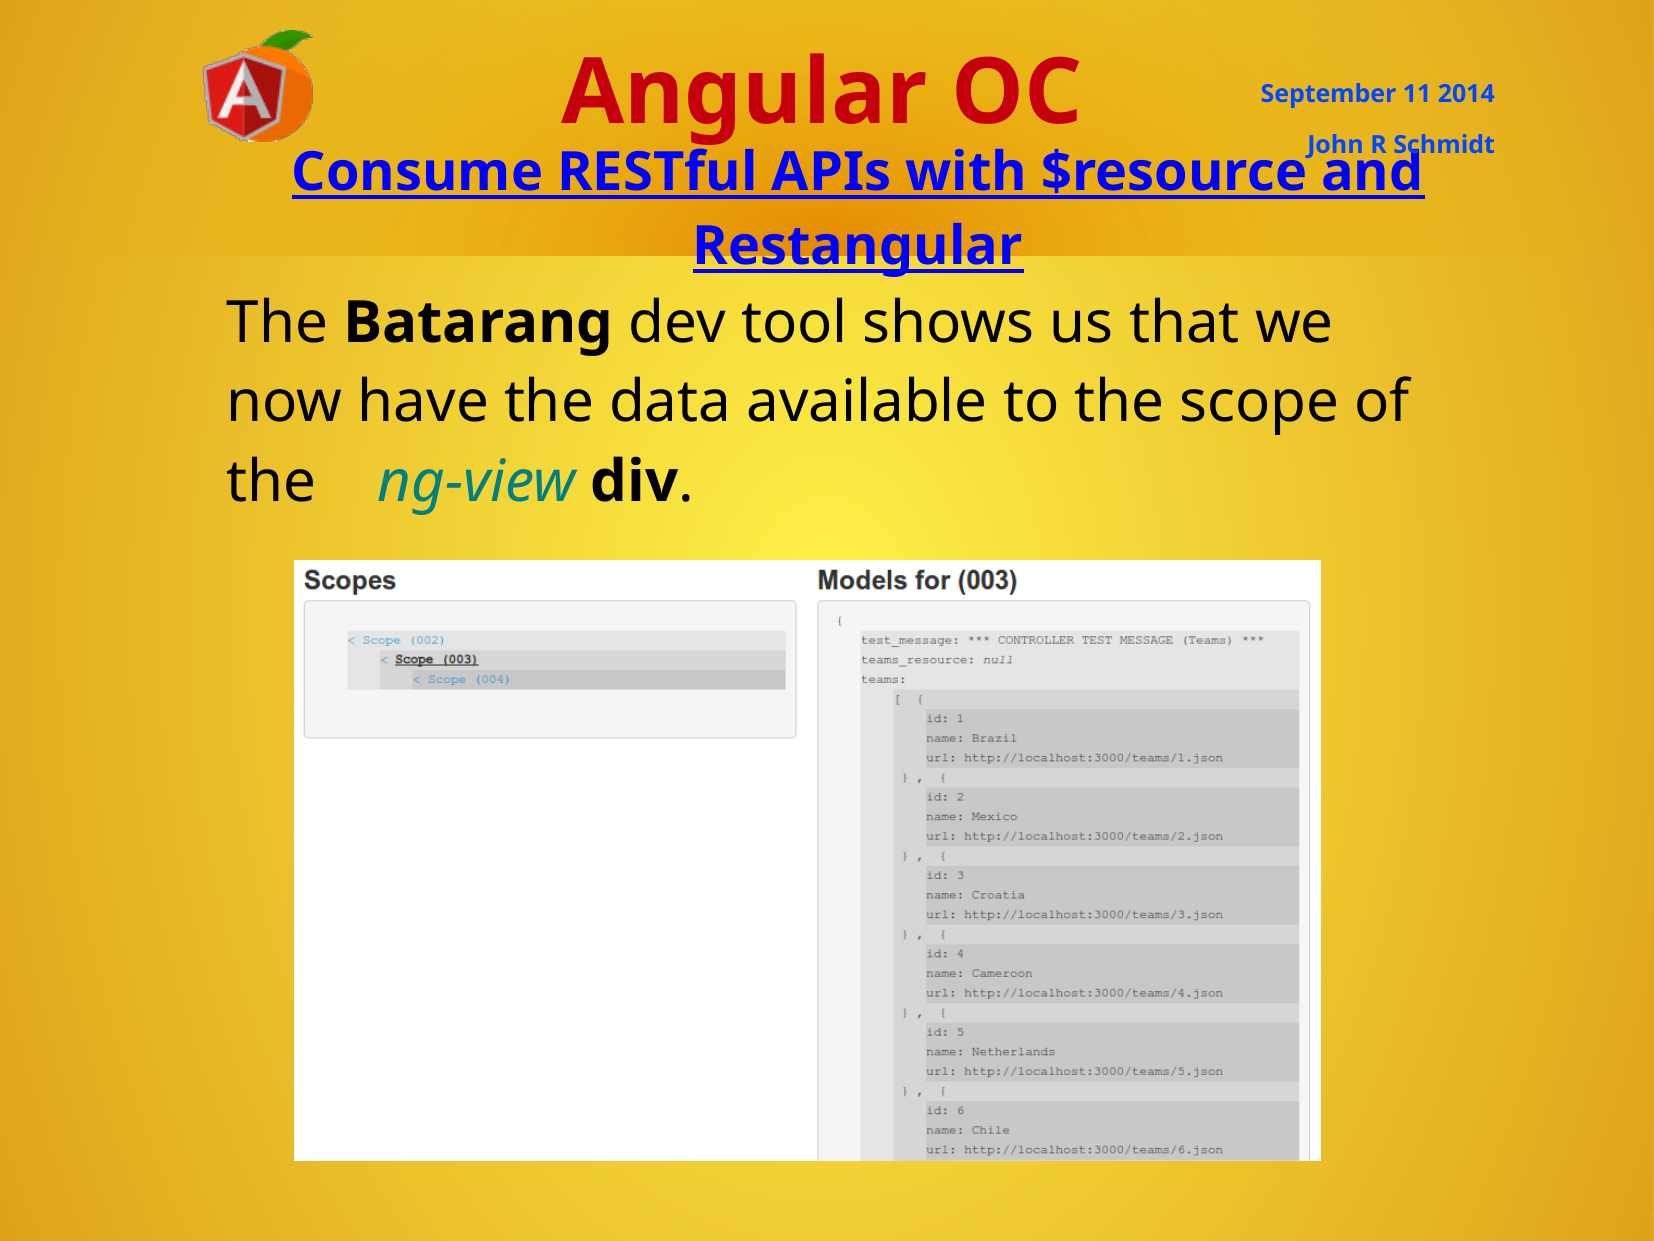

# Angular OC
September 11 2014
John R Schmidt
Consume RESTful APIs with $resource and Restangular
The Batarang dev tool shows us that we now have the data available to the scope of the ng-view div.